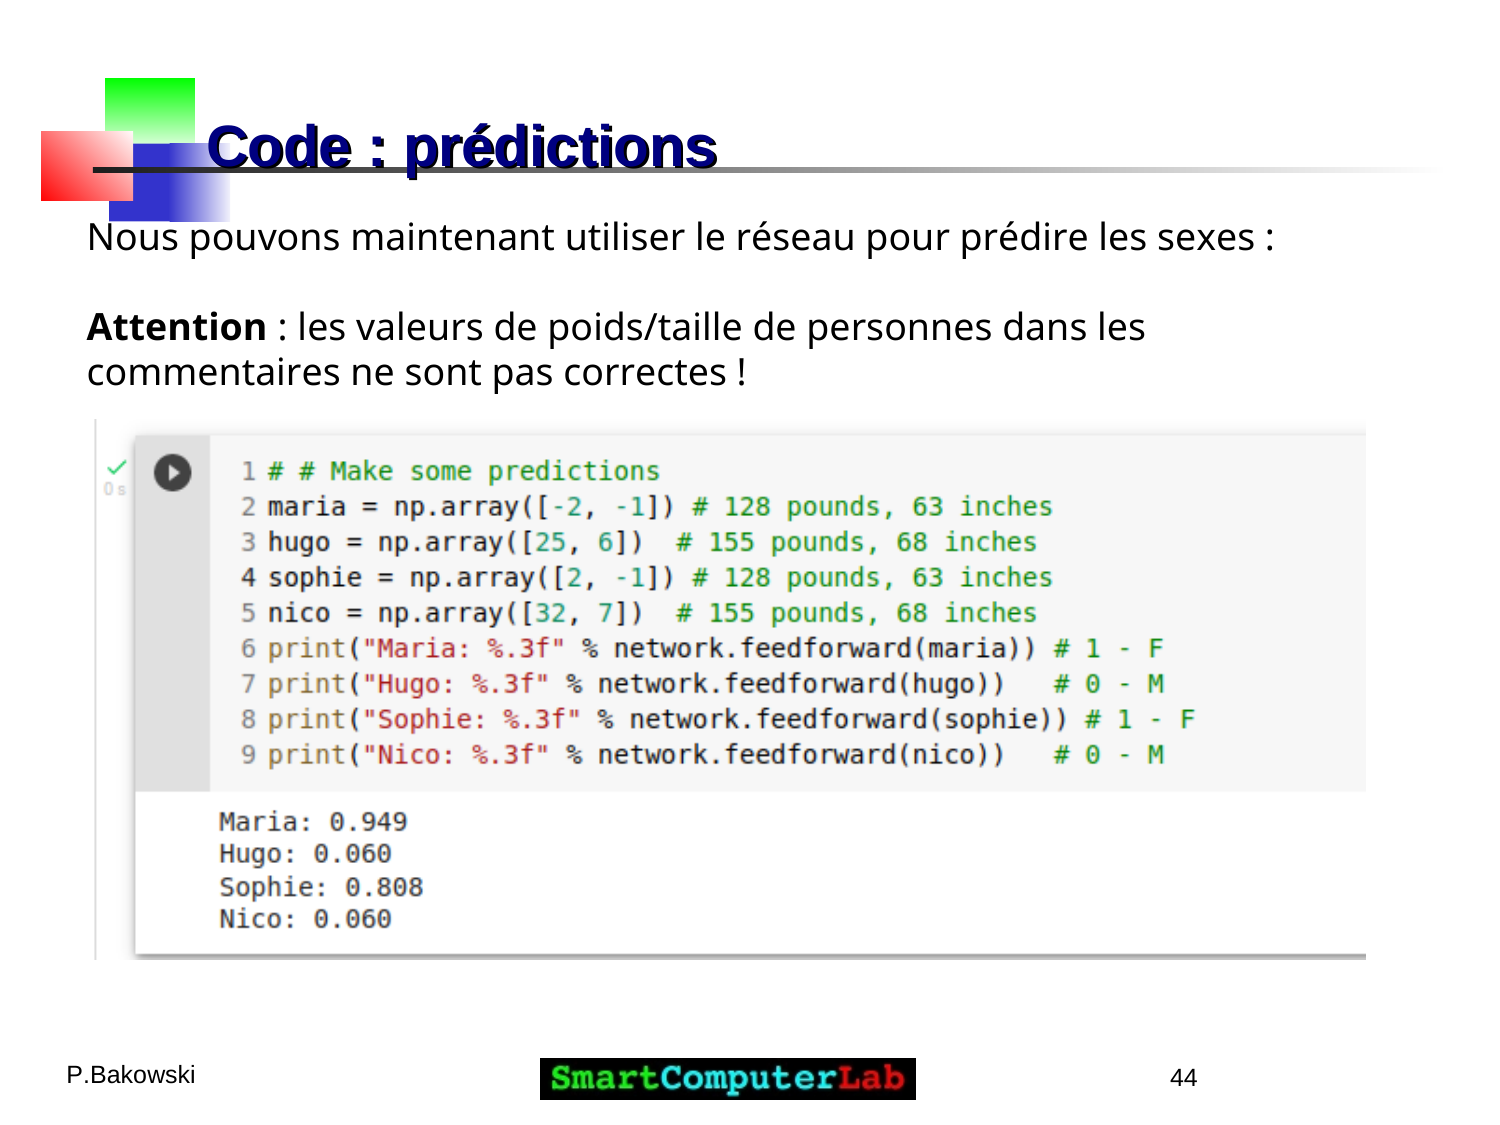

# Code : prédictions
Nous pouvons maintenant utiliser le réseau pour prédire les sexes :
Attention : les valeurs de poids/taille de personnes dans les commentaires ne sont pas correctes !
44